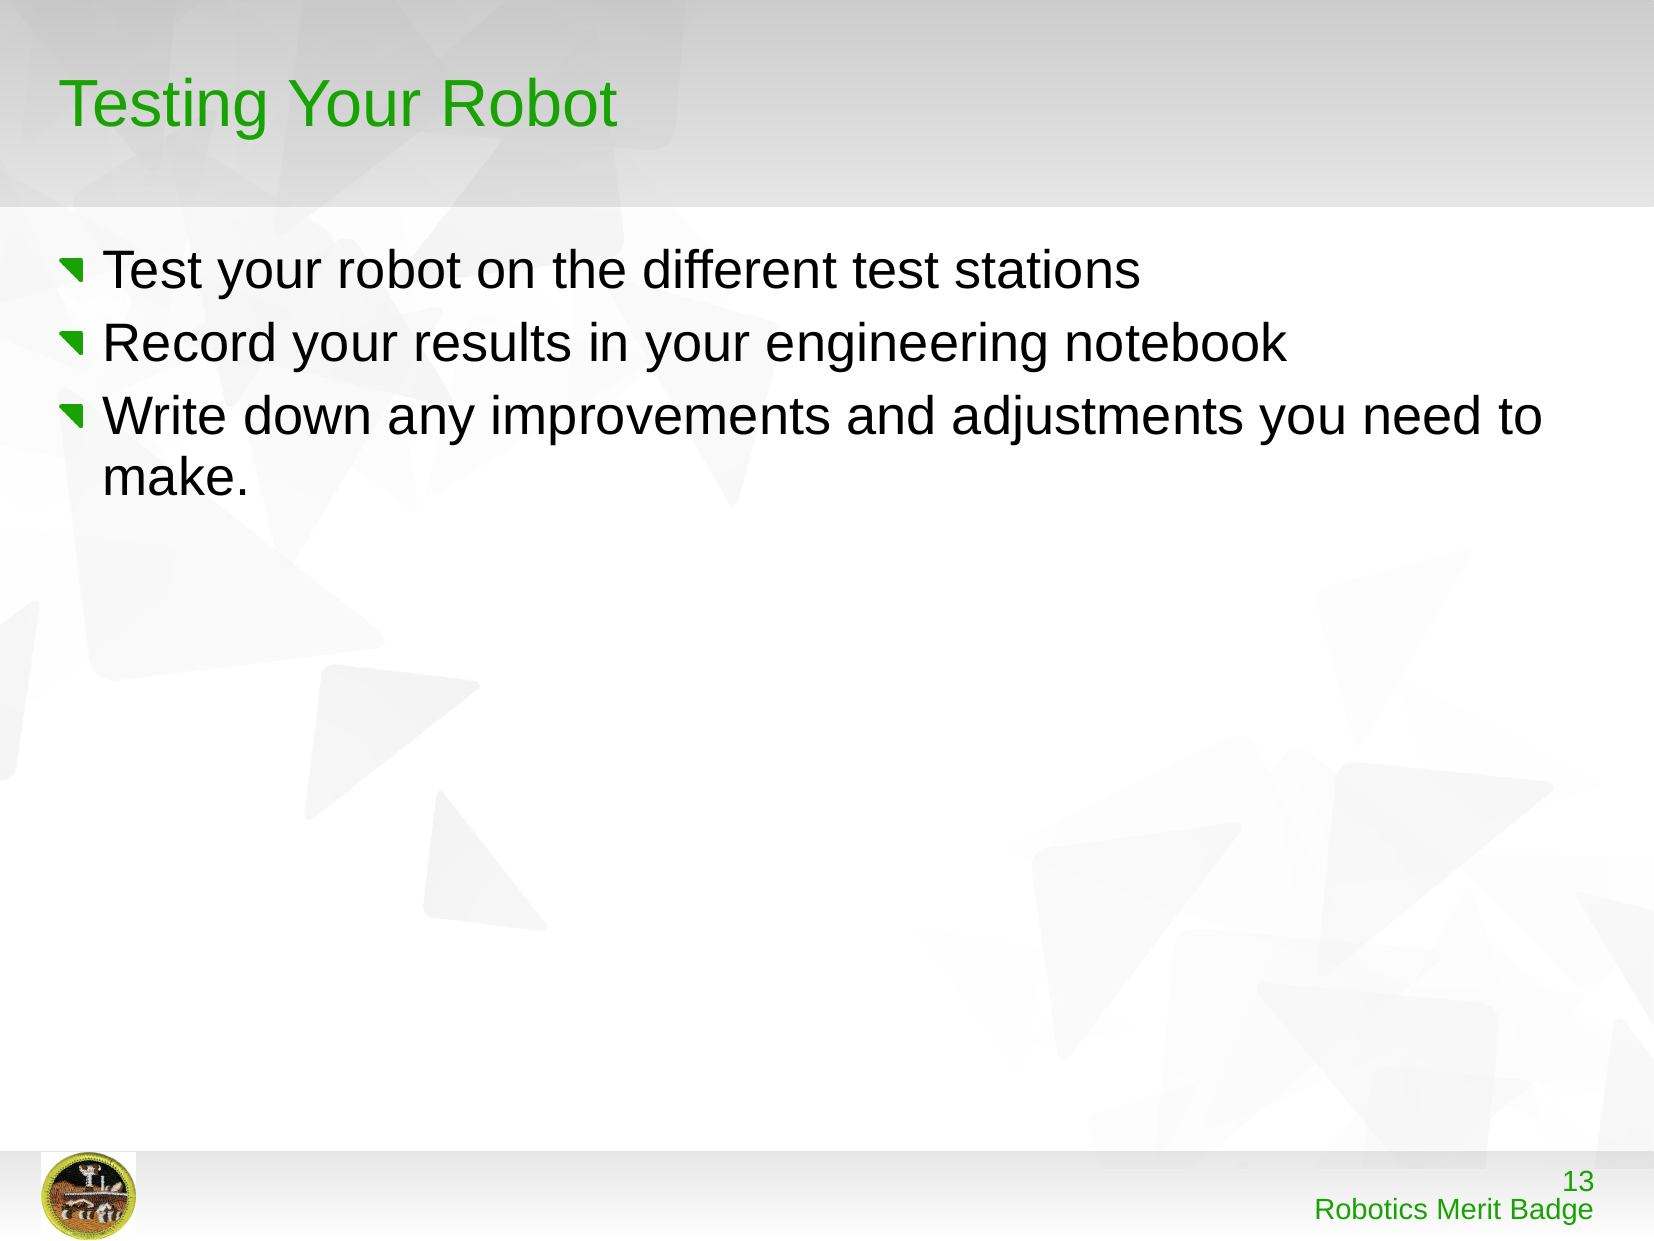

# Testing Your Robot
Test your robot on the different test stations
Record your results in your engineering notebook
Write down any improvements and adjustments you need to make.
13
Robotics Merit Badge